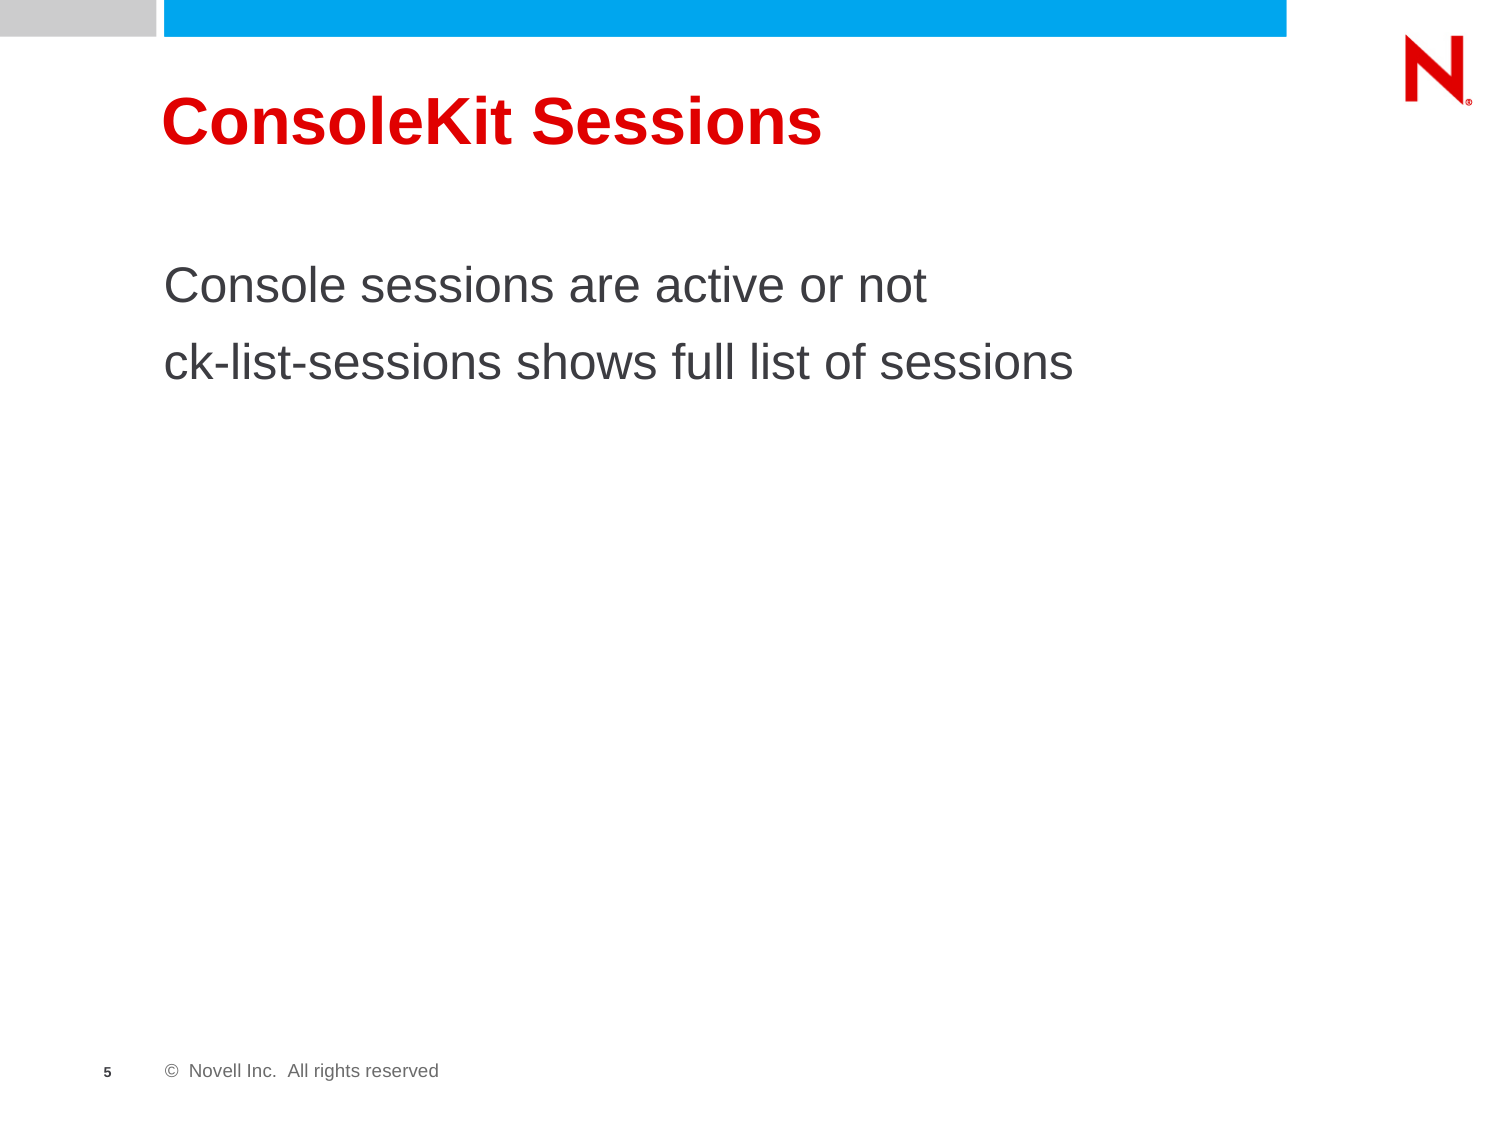

# ConsoleKit Sessions
Console sessions are active or not
ck-list-sessions shows full list of sessions